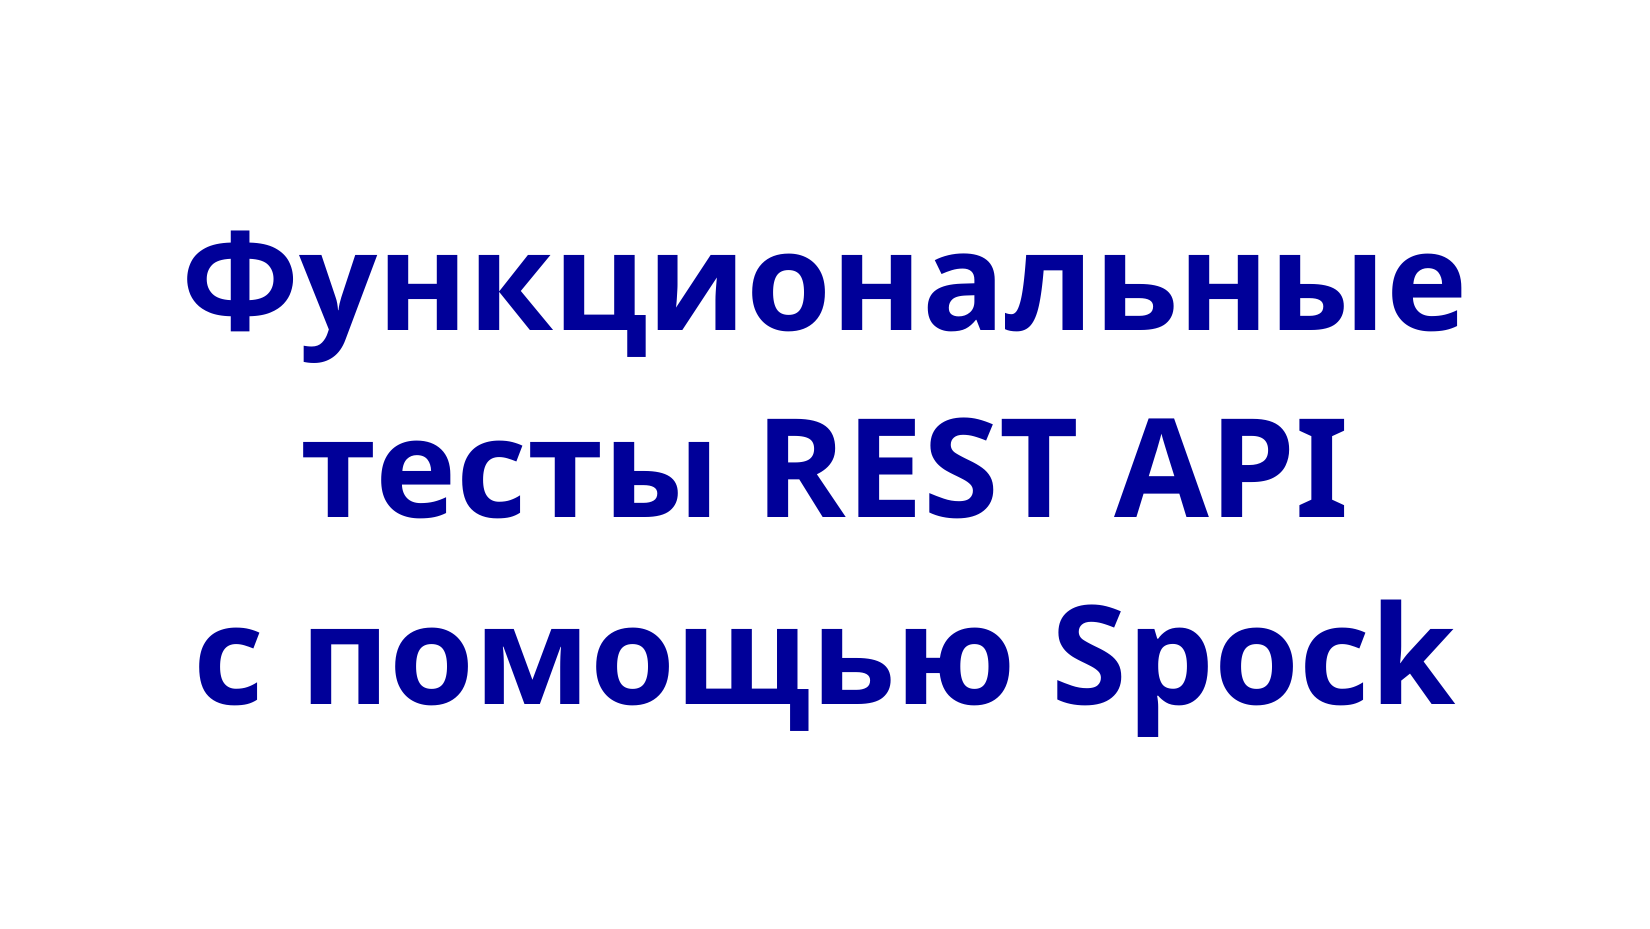

# Функциональные
тесты REST API
с помощью Spock